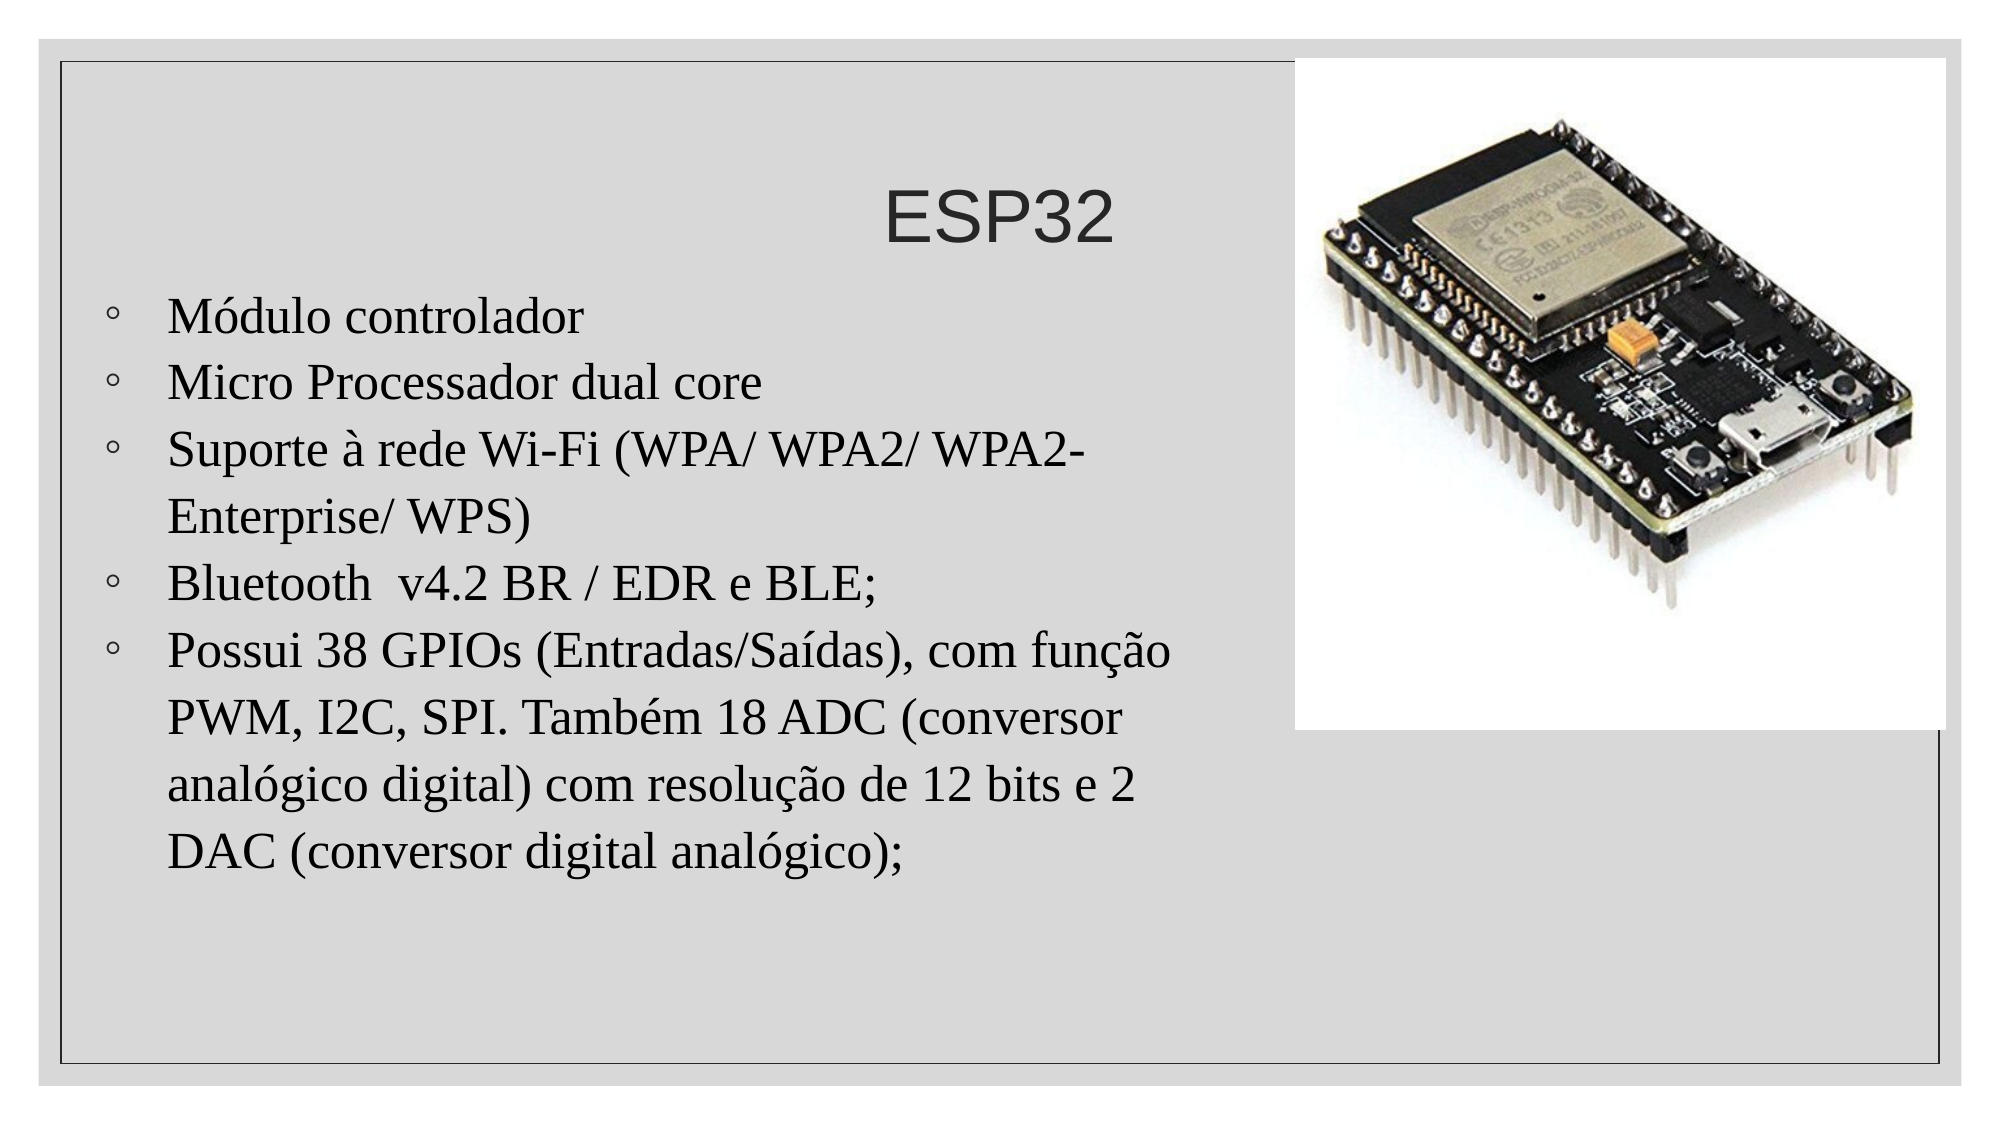

# ESP32
Módulo controlador
Micro Processador dual core
Suporte à rede Wi-Fi (WPA/ WPA2/ WPA2- Enterprise/ WPS)
Bluetooth v4.2 BR / EDR e BLE;
Possui 38 GPIOs (Entradas/Saídas), com função PWM, I2C, SPI. Também 18 ADC (conversor analógico digital) com resolução de 12 bits e 2 DAC (conversor digital analógico);